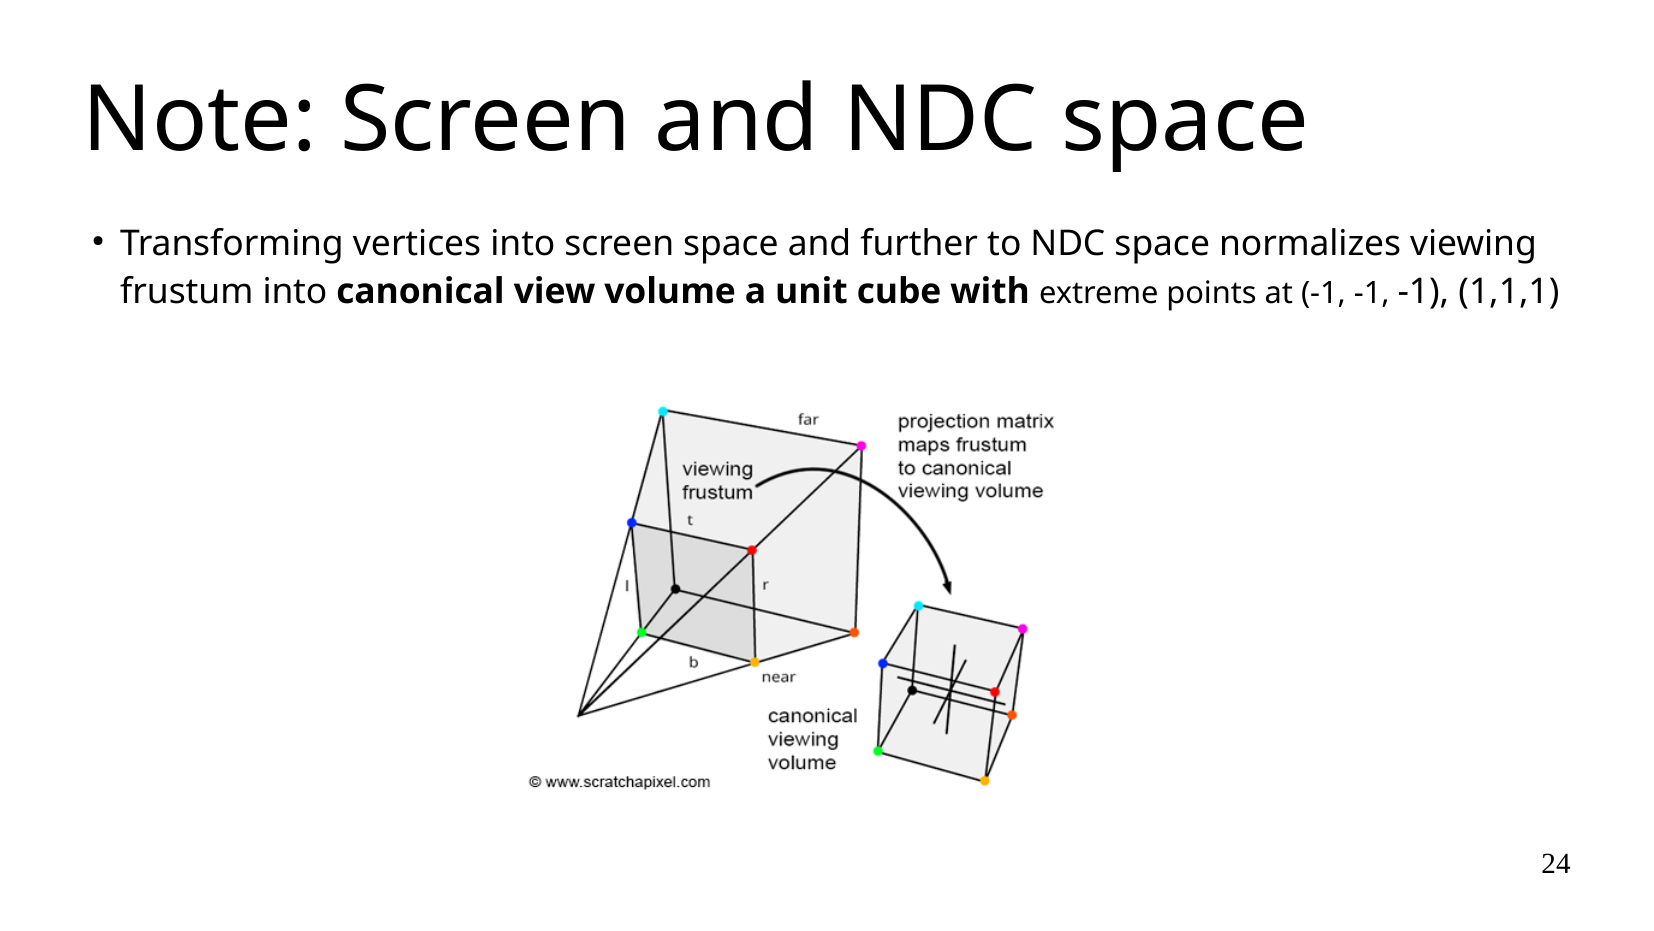

# Note: Screen and NDC space
Transforming vertices into screen space and further to NDC space normalizes viewing frustum into canonical view volume a unit cube with extreme points at (-1, -1, -1), (1,1,1)
24